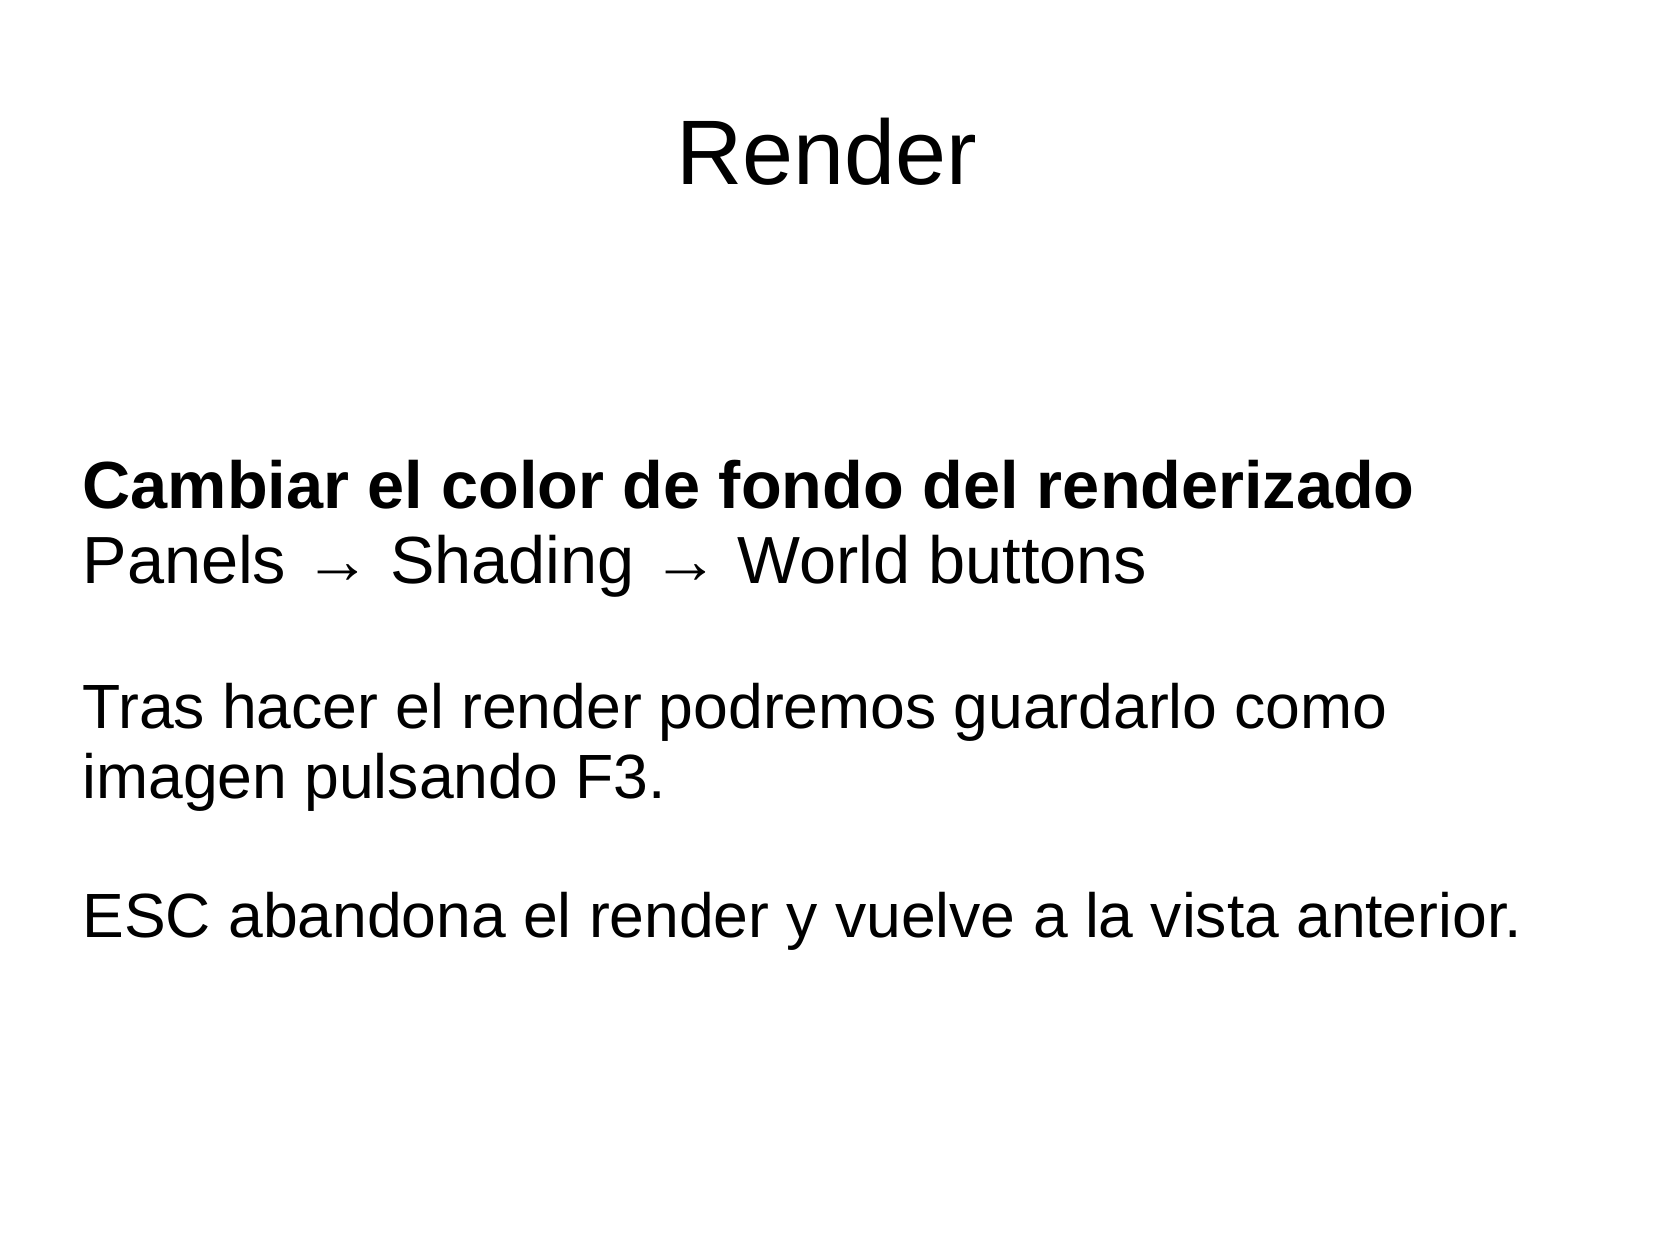

# Render
Cambiar el color de fondo del renderizado
Panels → Shading → World buttons
Tras hacer el render podremos guardarlo como imagen pulsando F3.
ESC abandona el render y vuelve a la vista anterior.